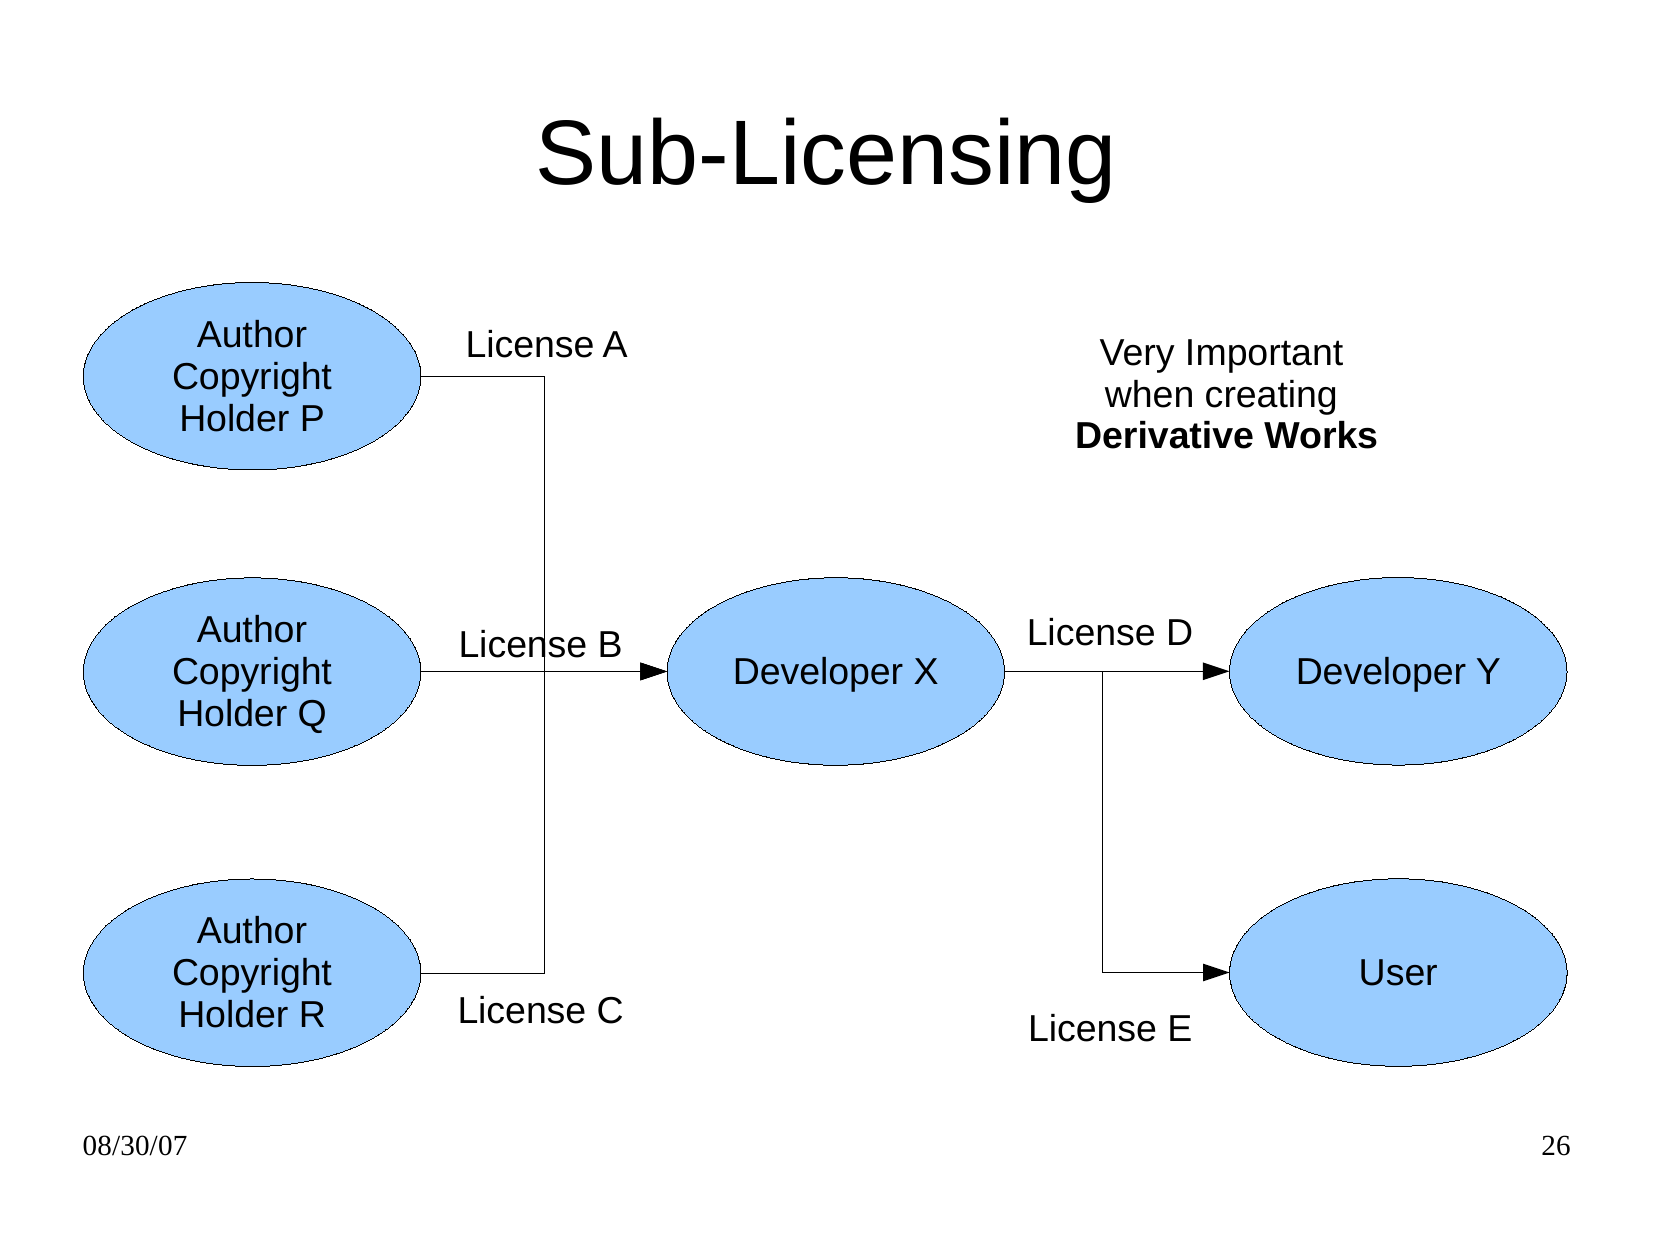

# Sub-Licensing
Author
Copyright
Holder P
 License A
Very Important
when creating
Derivative Works
Developer Y
Developer X
Author
Copyright
Holder Q
License D
 License B
User
Author
Copyright
Holder R
 License C
License E
08/30/07
26